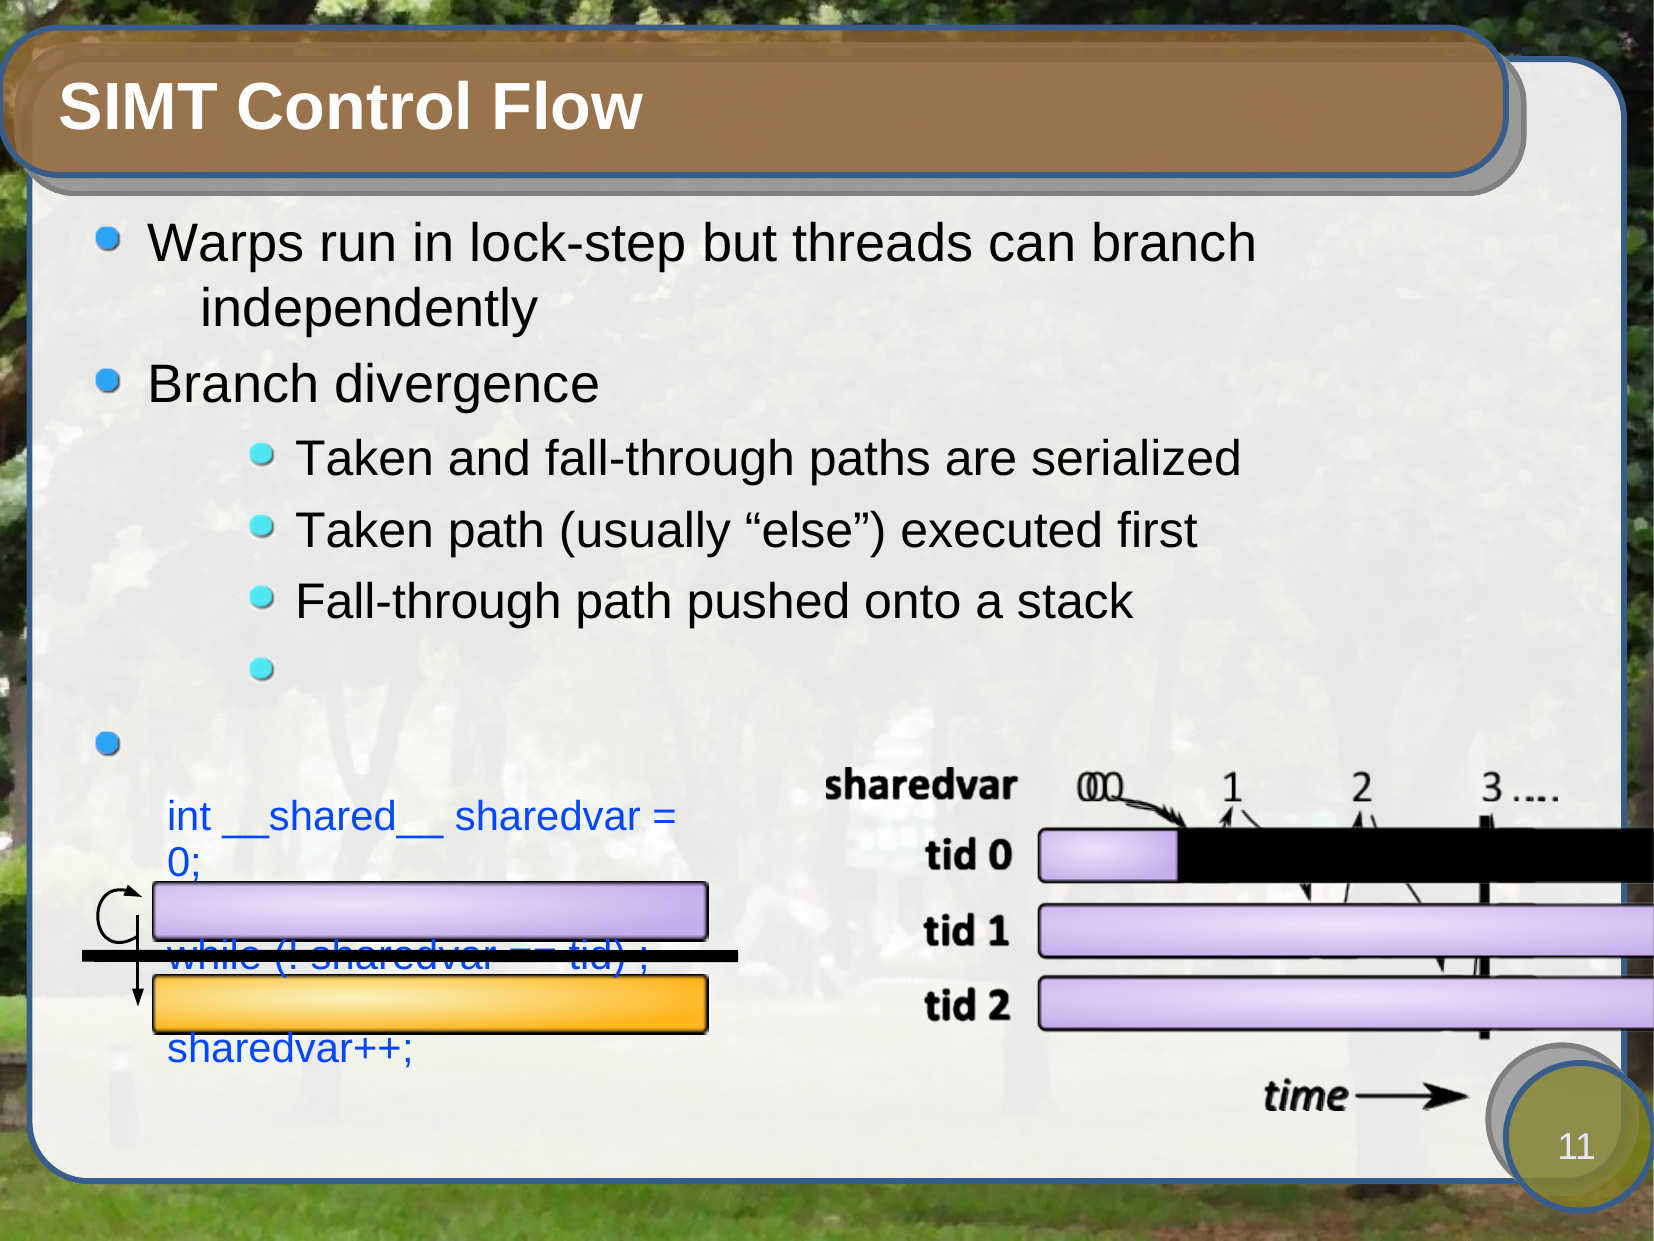

# SIMT Control Flow
Warps run in lock-step but threads can branch independently
Branch divergence
Taken and fall-through paths are serialized
Taken path (usually “else”) executed first
Fall-through path pushed onto a stack
int __shared__ sharedvar = 0;
while (! sharedvar == tid) ;
sharedvar++;